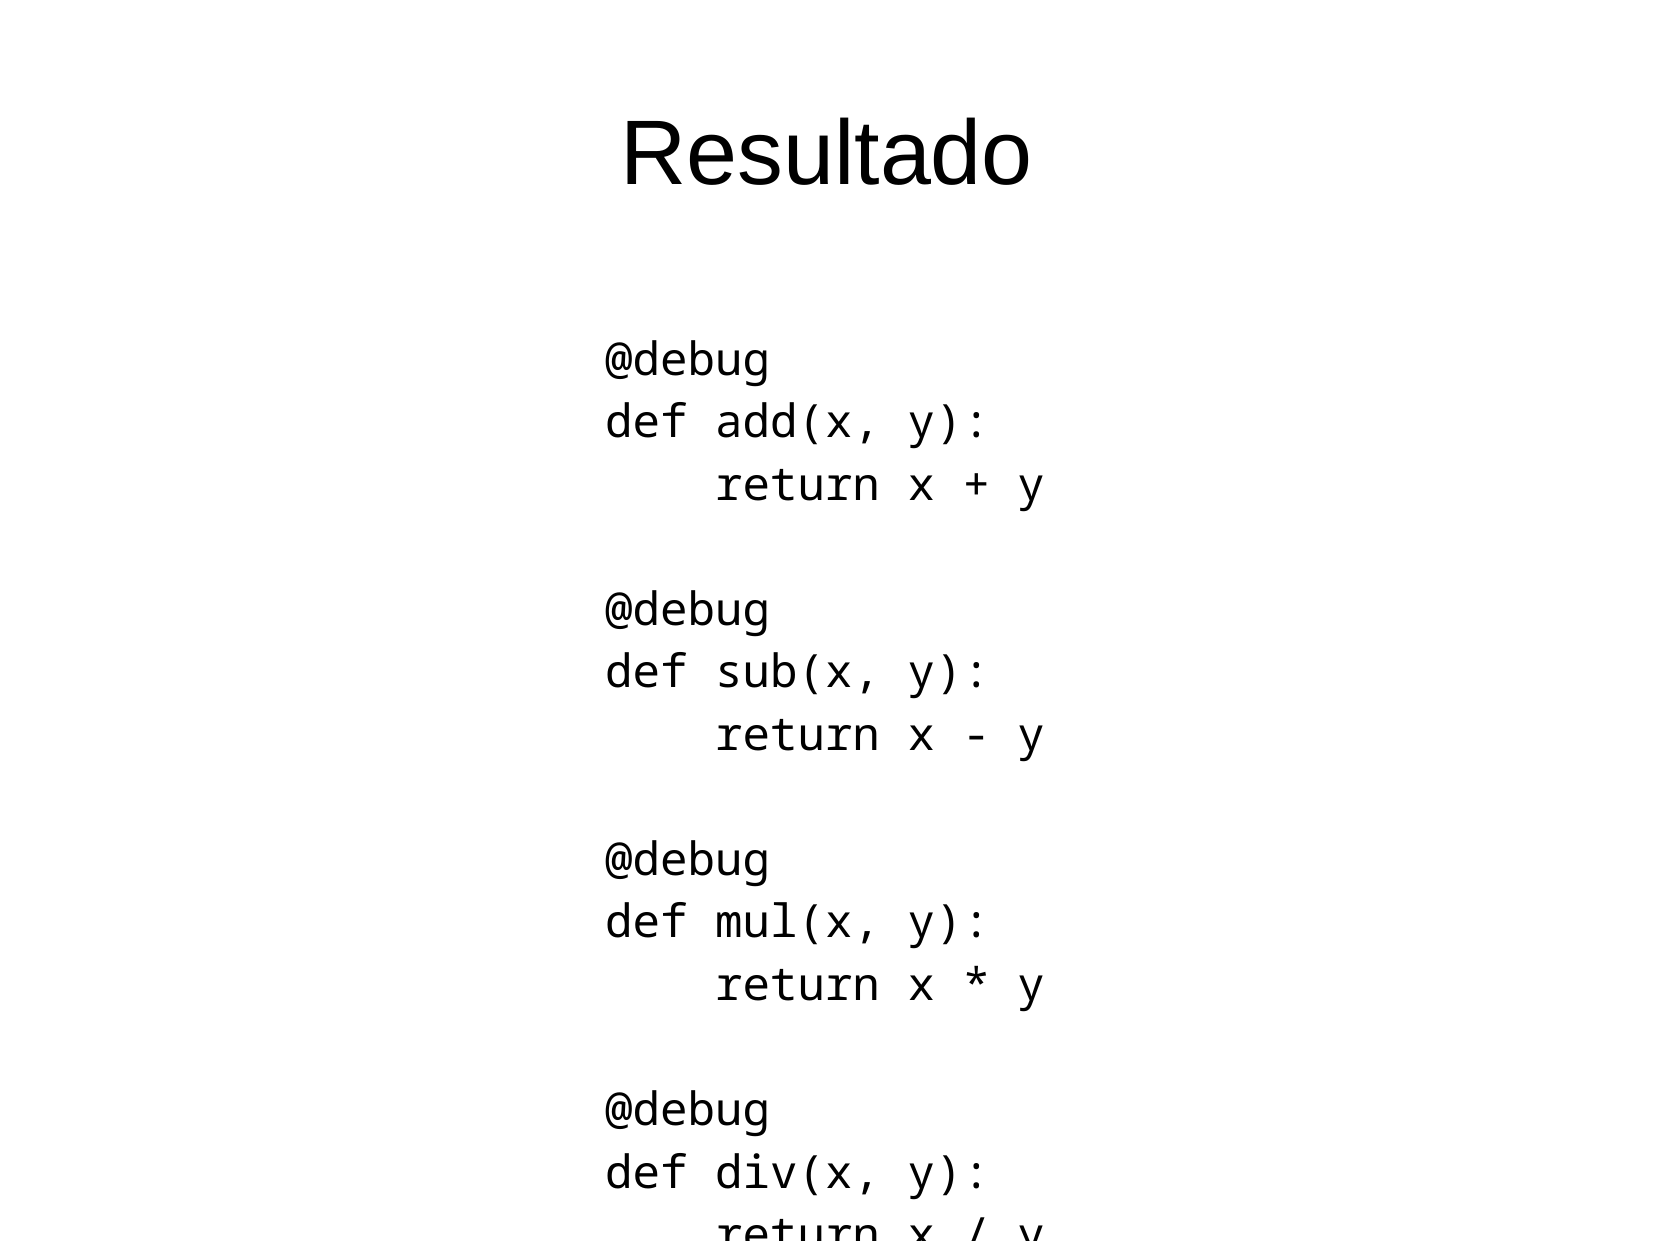

# Resultado
@debug
def add(x, y):
 return x + y
@debug
def sub(x, y):
 return x - y
@debug
def mul(x, y):
 return x * y
@debug
def div(x, y):
 return x / y